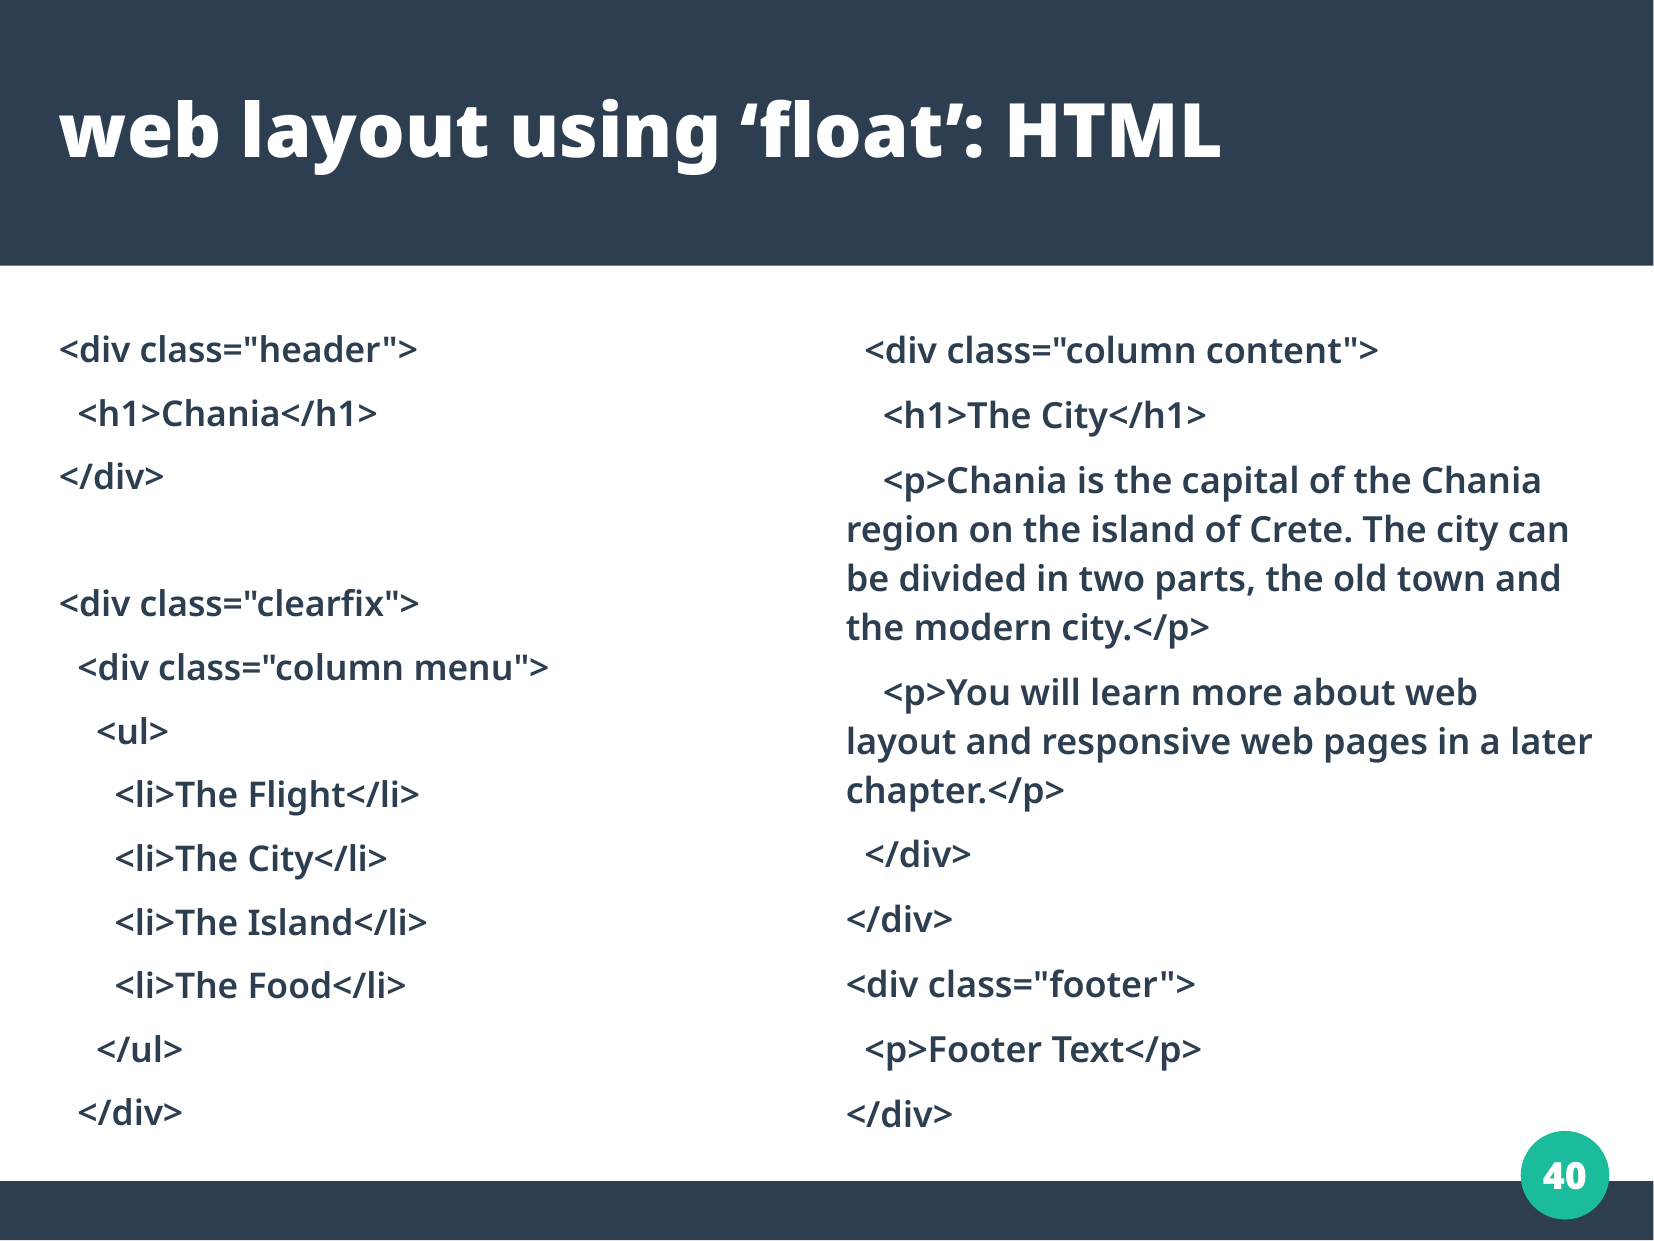

# web layout using ‘float’: HTML
<div class="header">
 <h1>Chania</h1>
</div>
<div class="clearfix">
 <div class="column menu">
 <ul>
 <li>The Flight</li>
 <li>The City</li>
 <li>The Island</li>
 <li>The Food</li>
 </ul>
 </div>
 <div class="column content">
 <h1>The City</h1>
 <p>Chania is the capital of the Chania region on the island of Crete. The city can be divided in two parts, the old town and the modern city.</p>
 <p>You will learn more about web layout and responsive web pages in a later chapter.</p>
 </div>
</div>
<div class="footer">
 <p>Footer Text</p>
</div>
40